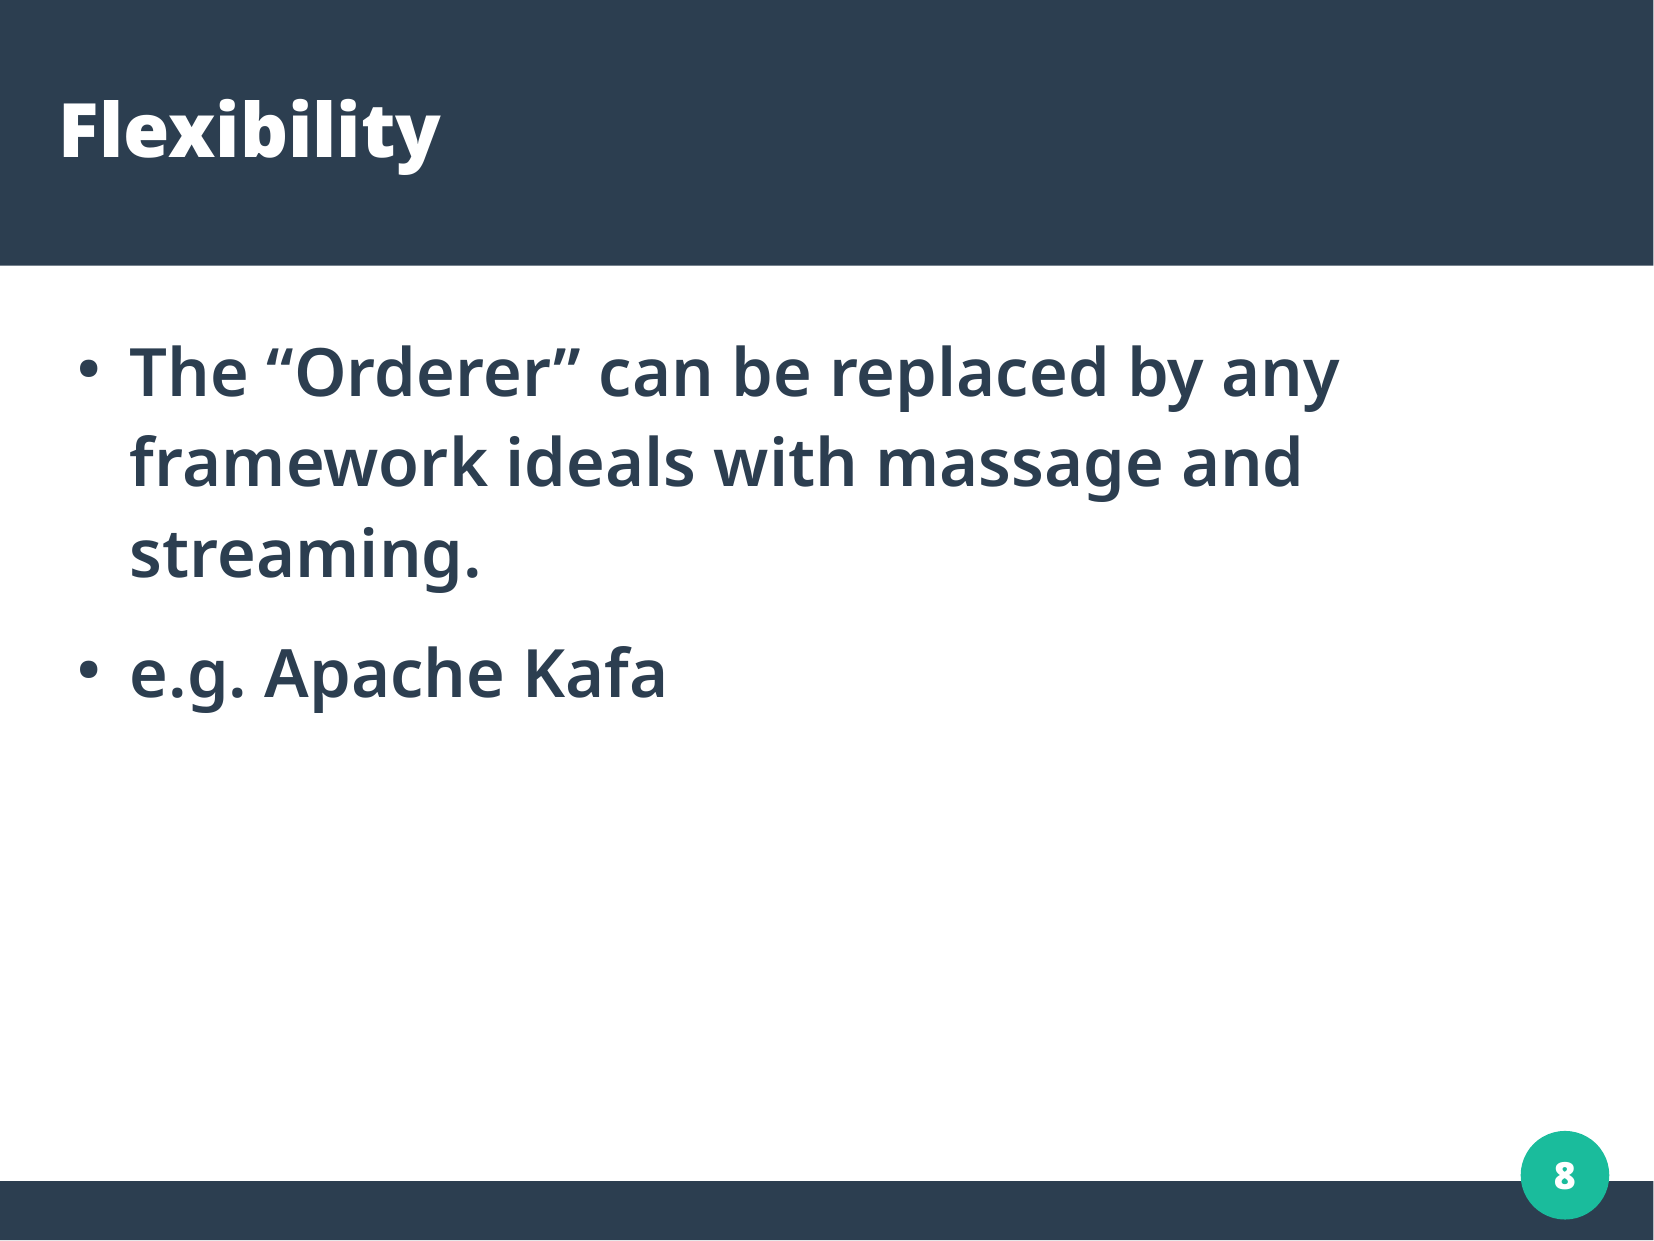

# Flexibility
The “Orderer” can be replaced by any framework ideals with massage and streaming.
e.g. Apache Kafa
8